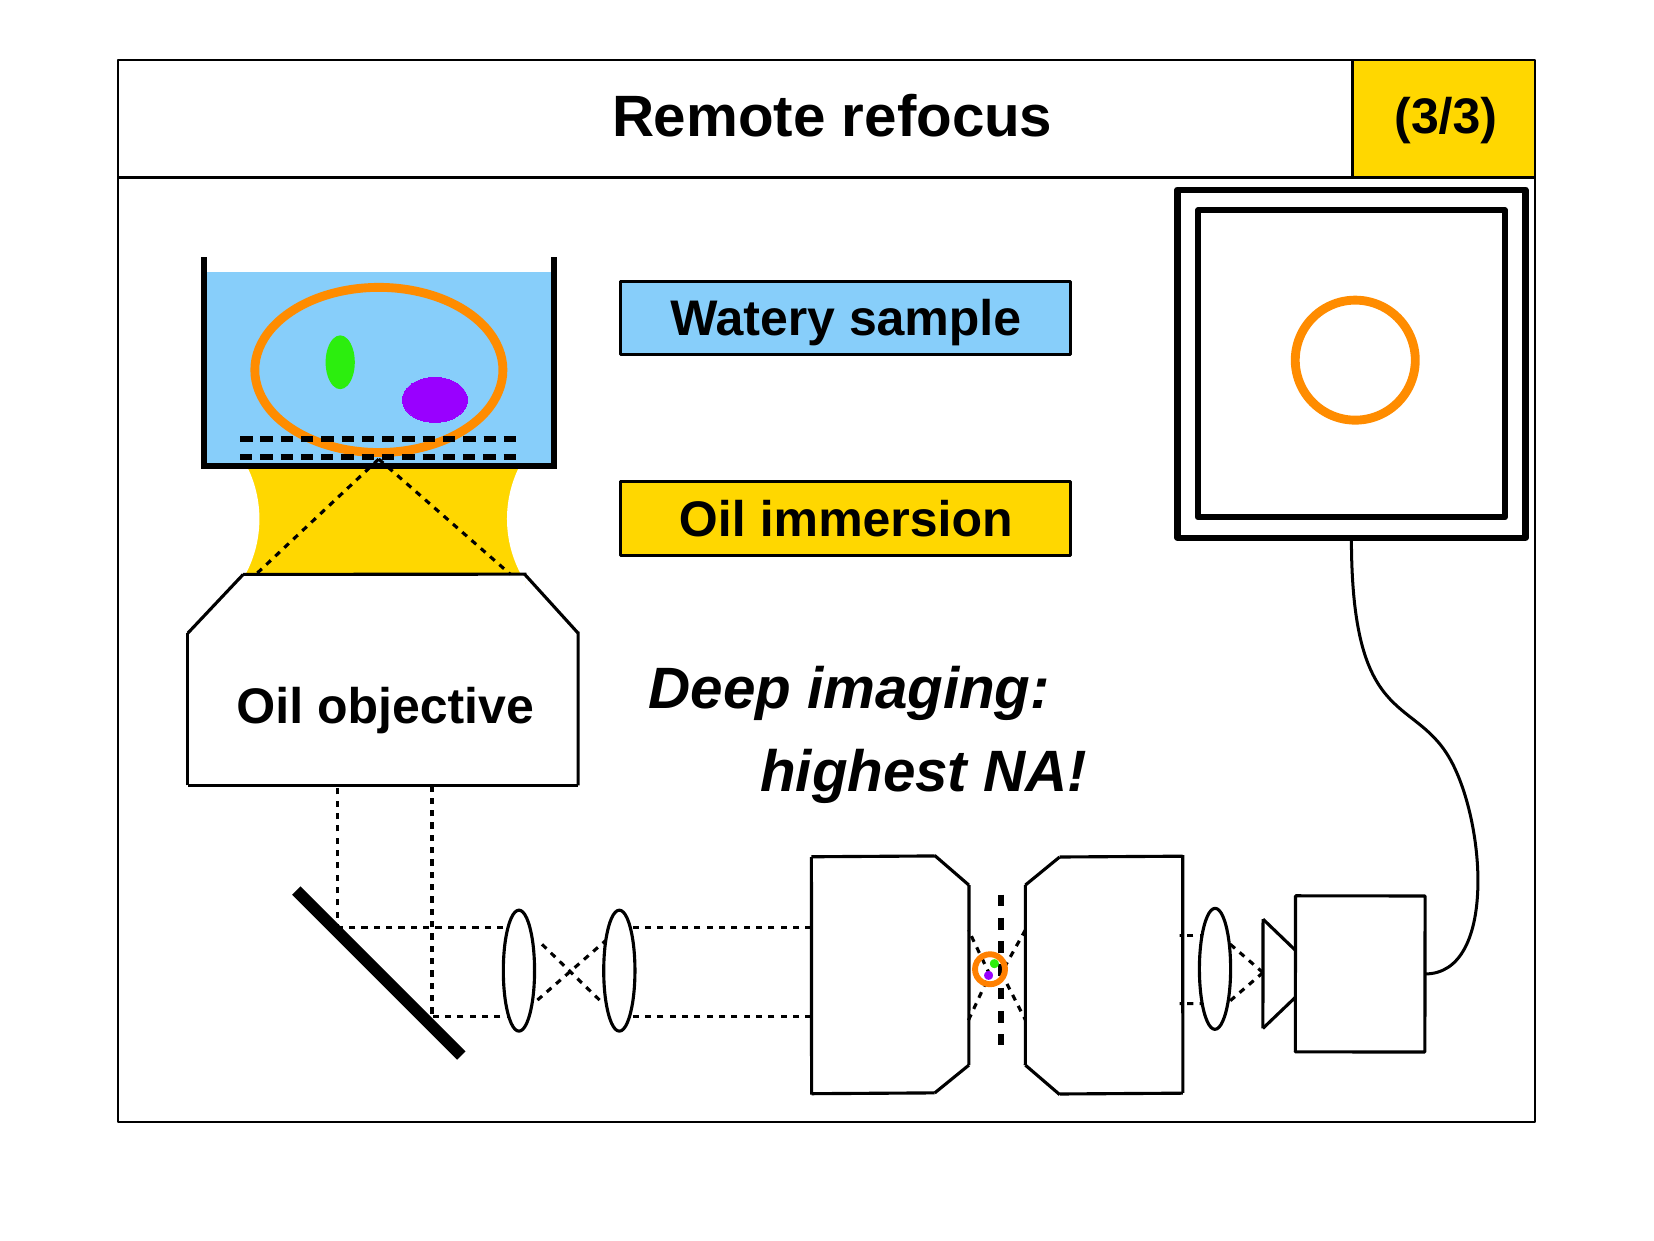

Remote refocus
(3/3)
Watery sample
Oil immersion
Deep imaging:
Oil objective
highest NA!